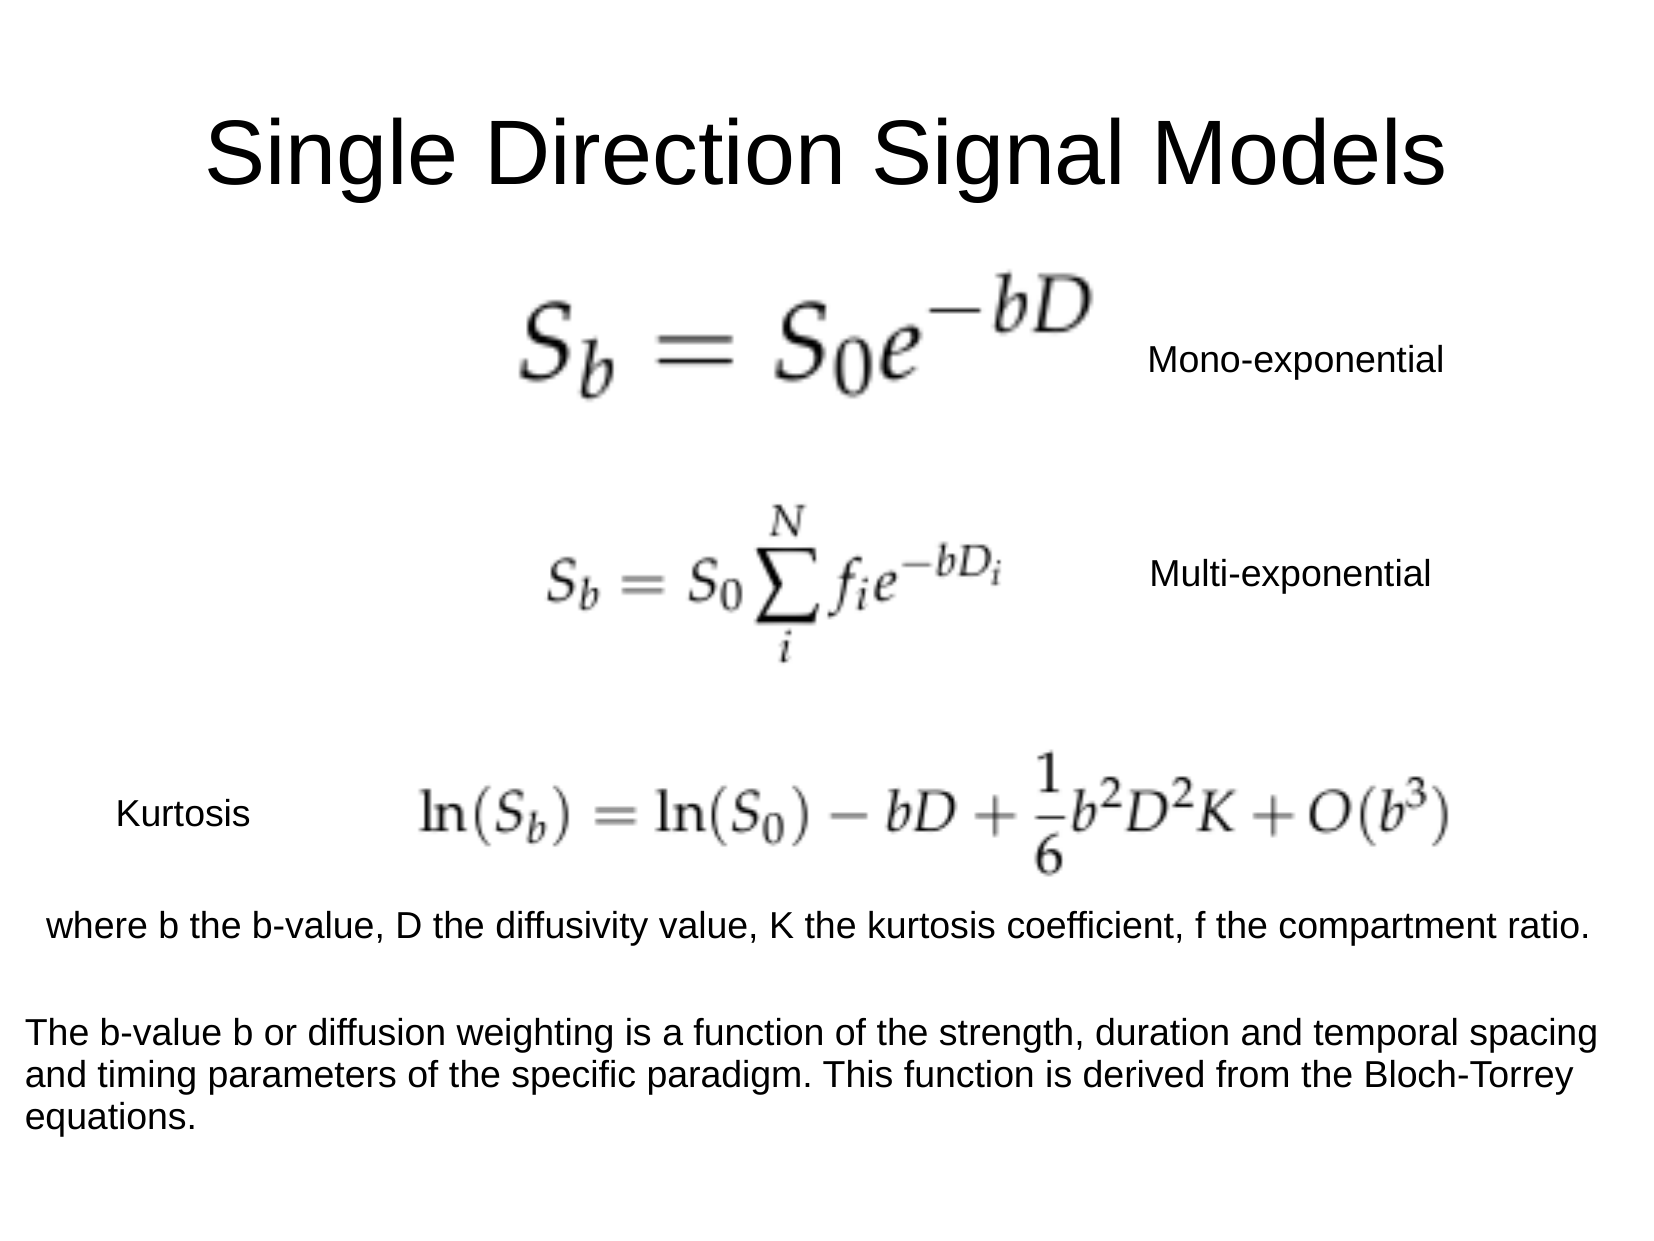

# Single Direction Signal Models
Mono-exponential
Multi-exponential
Kurtosis
where b the b-value, D the diffusivity value, K the kurtosis coefficient, f the compartment ratio.
The b-value b or diffusion weighting is a function of the strength, duration and temporal spacing
and timing parameters of the specific paradigm. This function is derived from the Bloch-Torrey
equations.